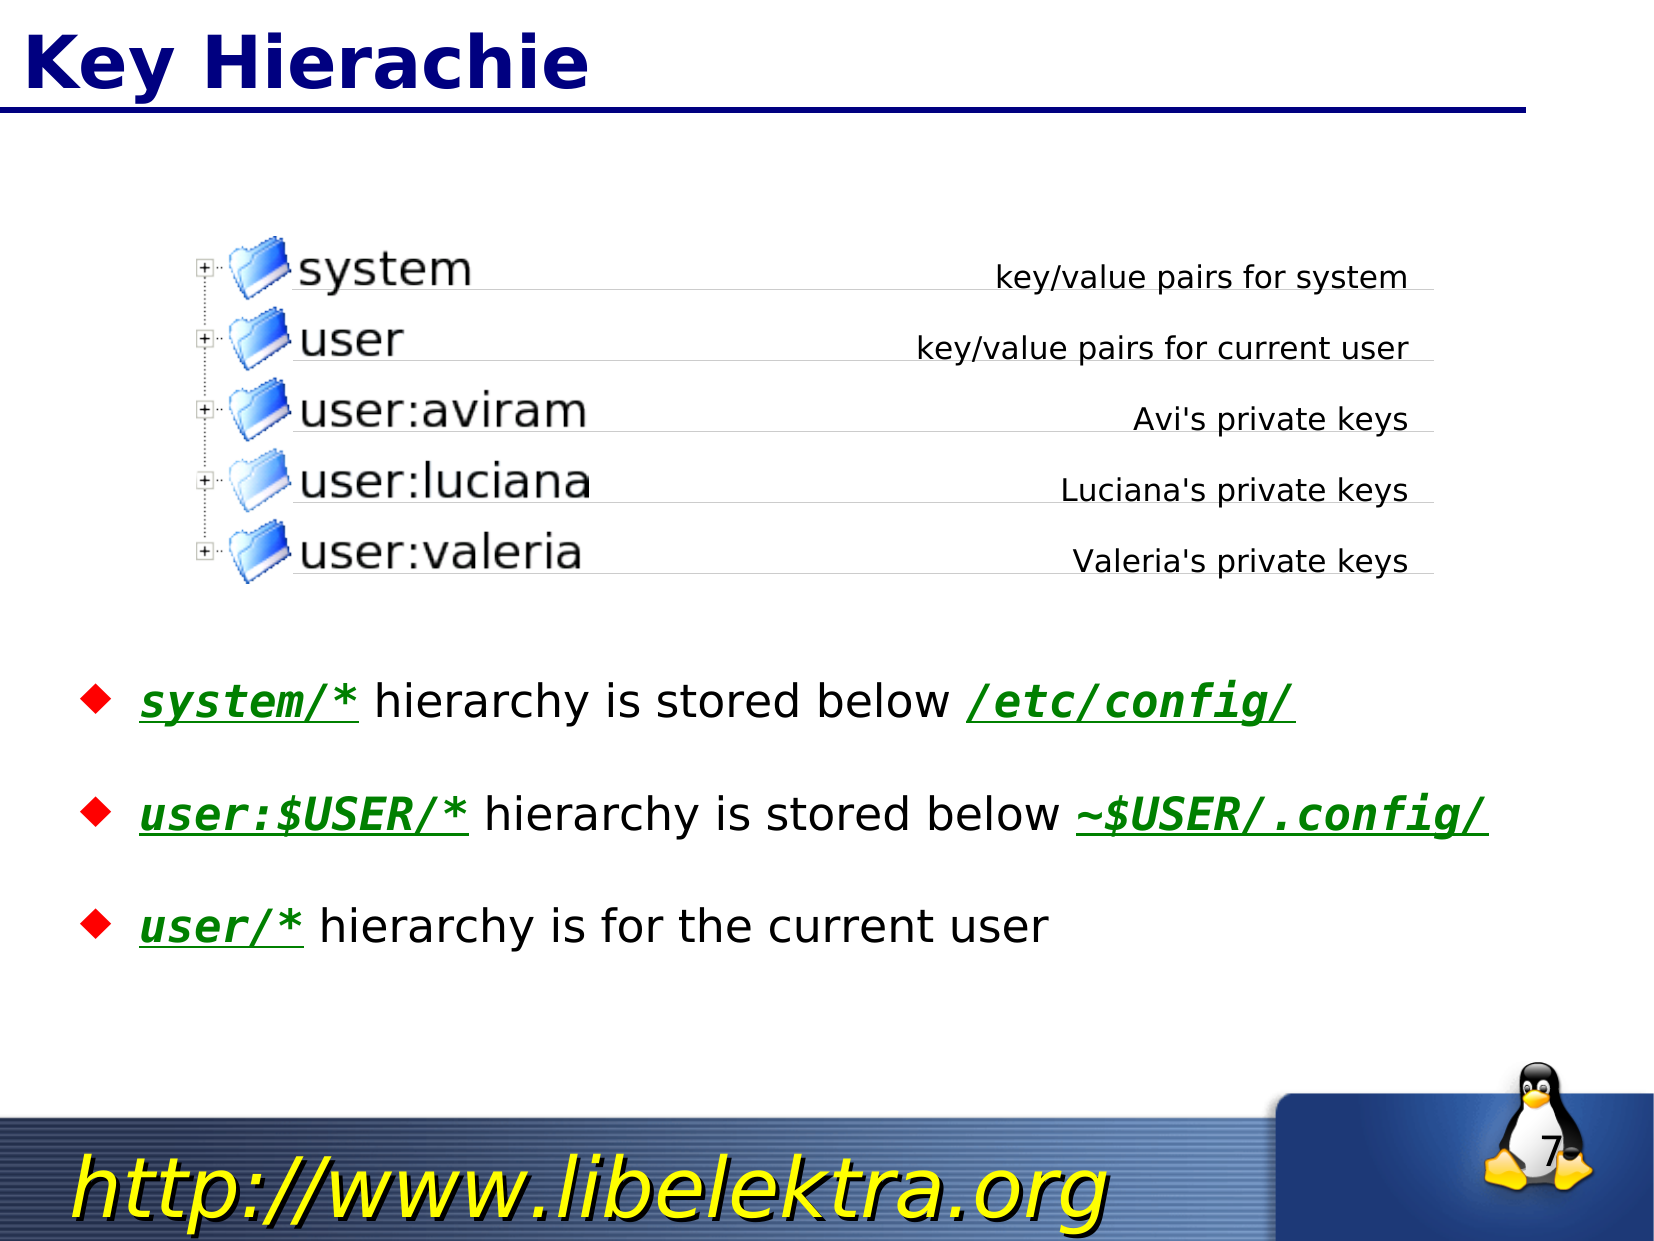

Key Hierachie
key/value pairs for system
key/value pairs for current user
Avi's private keys
Luciana's private keys
Valeria's private keys
# system/* hierarchy is stored below /etc/config/
user:$USER/* hierarchy is stored below ~$USER/.config/
user/* hierarchy is for the current user